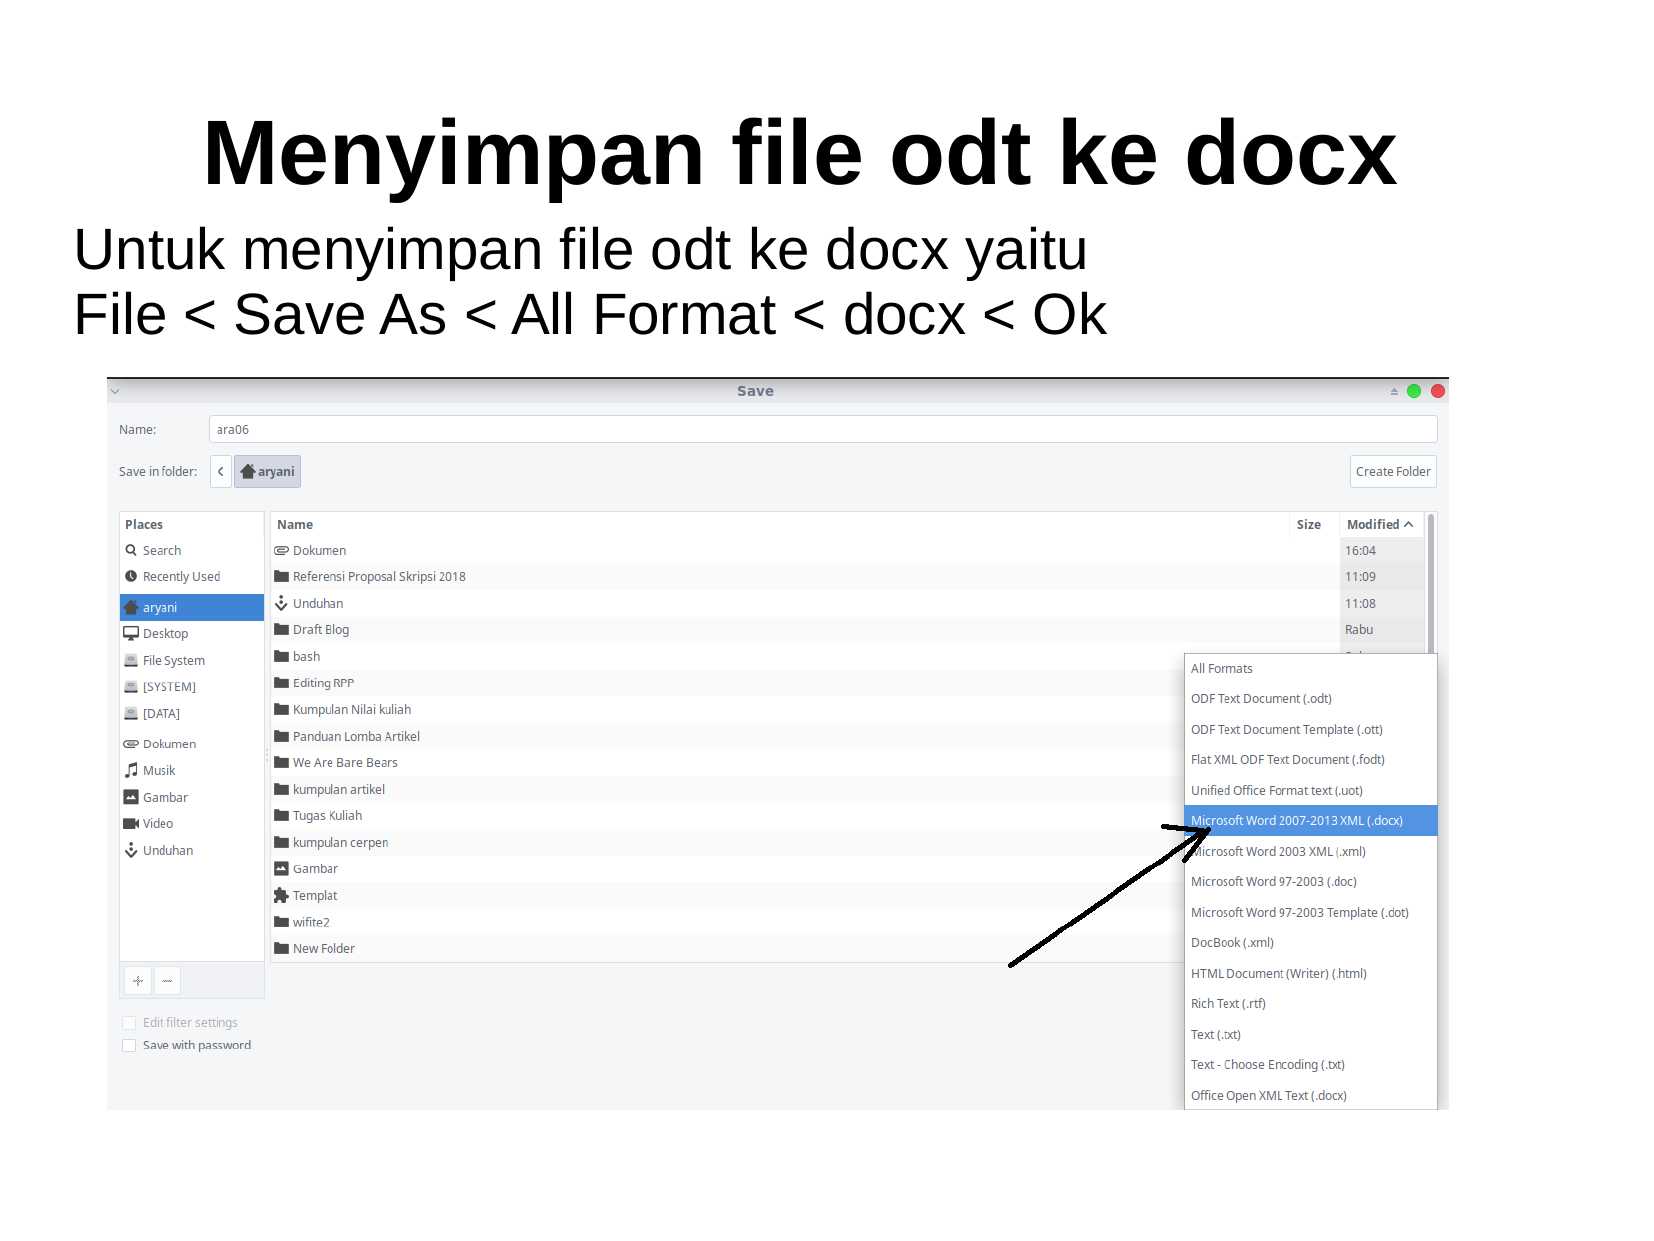

# Menyimpan file odt ke docx
Untuk menyimpan file odt ke docx yaitu
File < Save As < All Format < docx < Ok